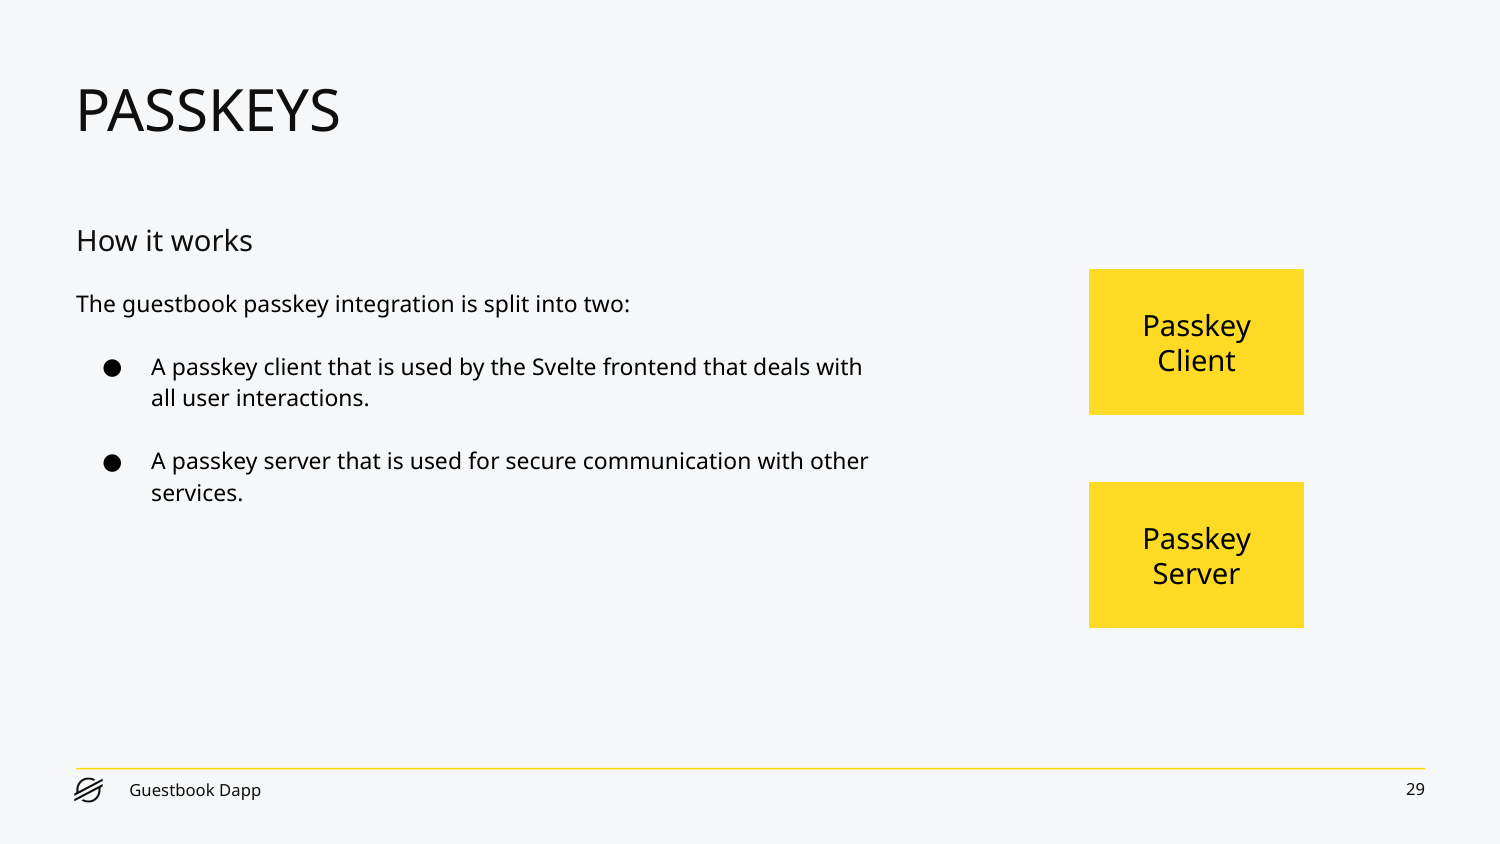

# PASSKEYS
How it works
The guestbook passkey integration is split into two:
A passkey client that is used by the Svelte frontend that deals with all user interactions.
A passkey server that is used for secure communication with other services.
Passkey
Client
Passkey
Server
Guestbook Dapp